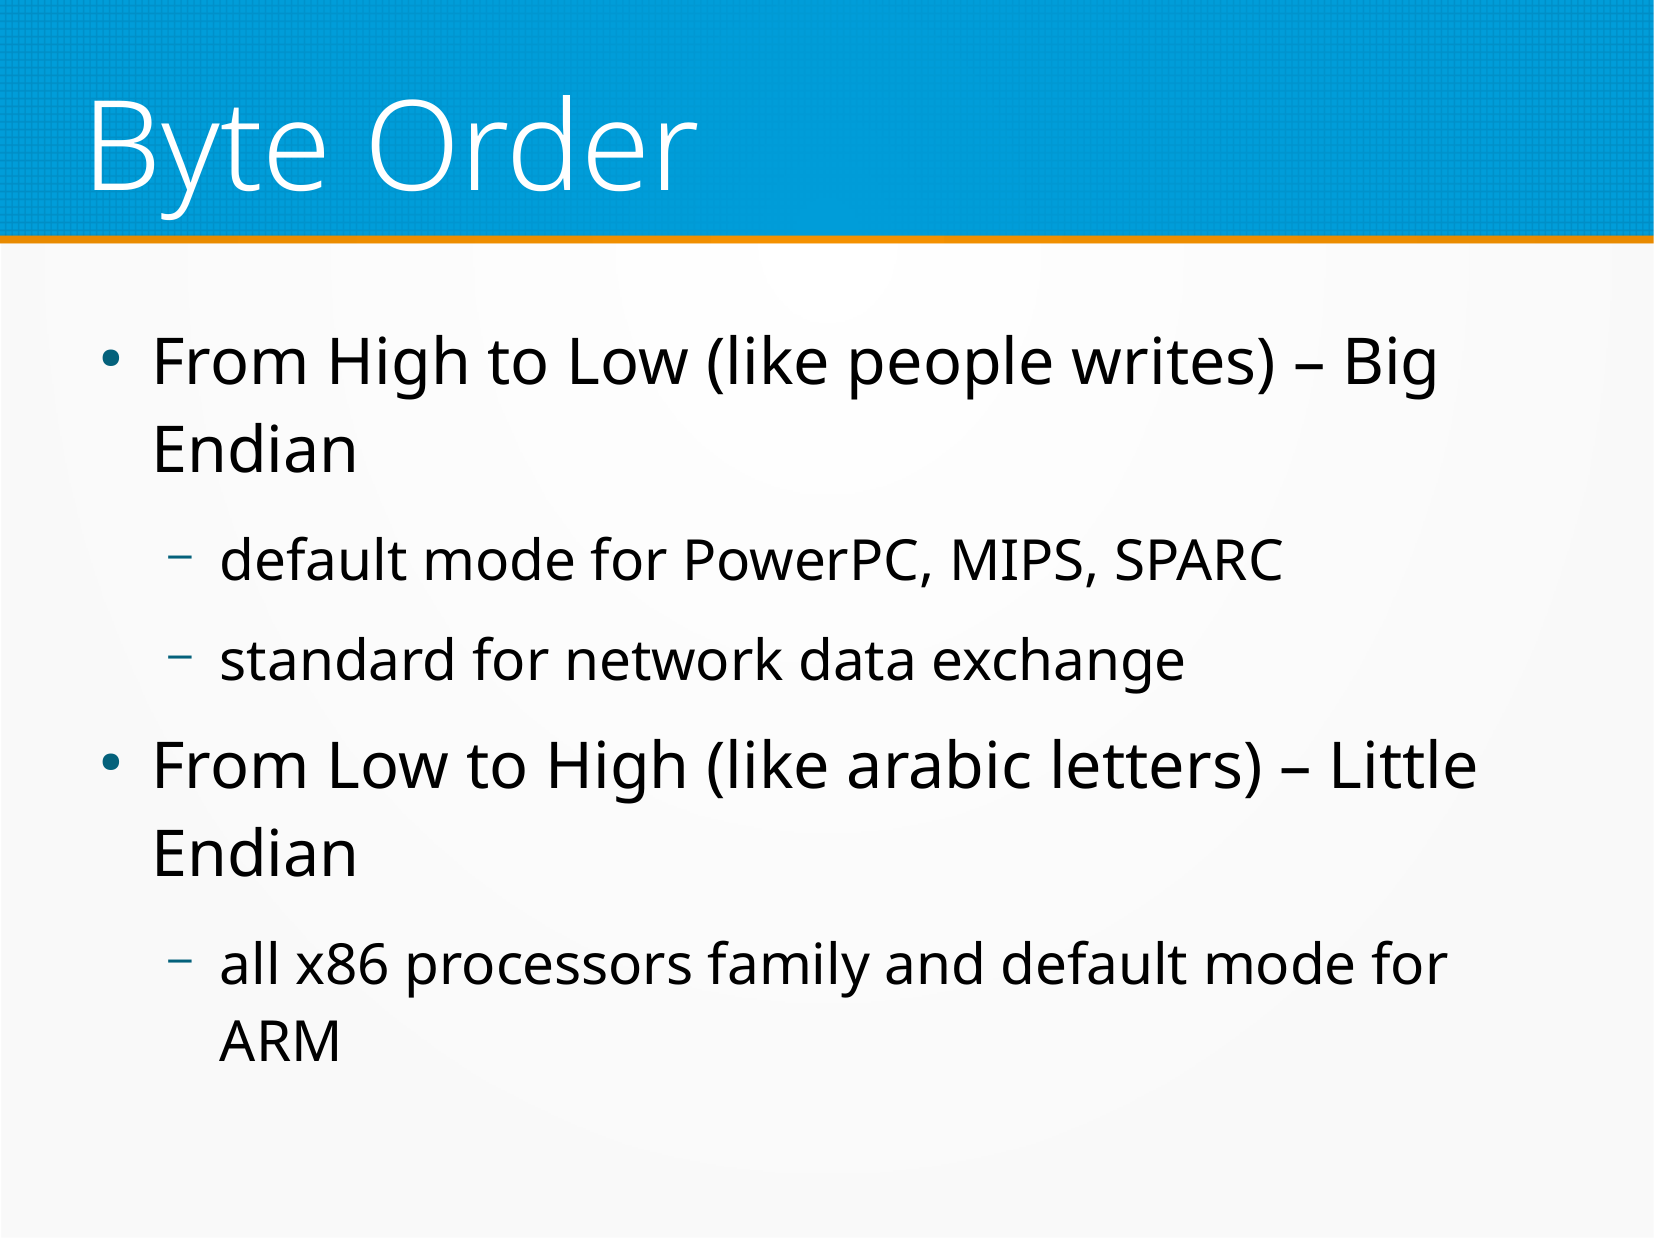

# Byte Order
From High to Low (like people writes) – Big Endian
default mode for PowerPC, MIPS, SPARC
standard for network data exchange
From Low to High (like arabic letters) – Little Endian
all x86 processors family and default mode for ARM